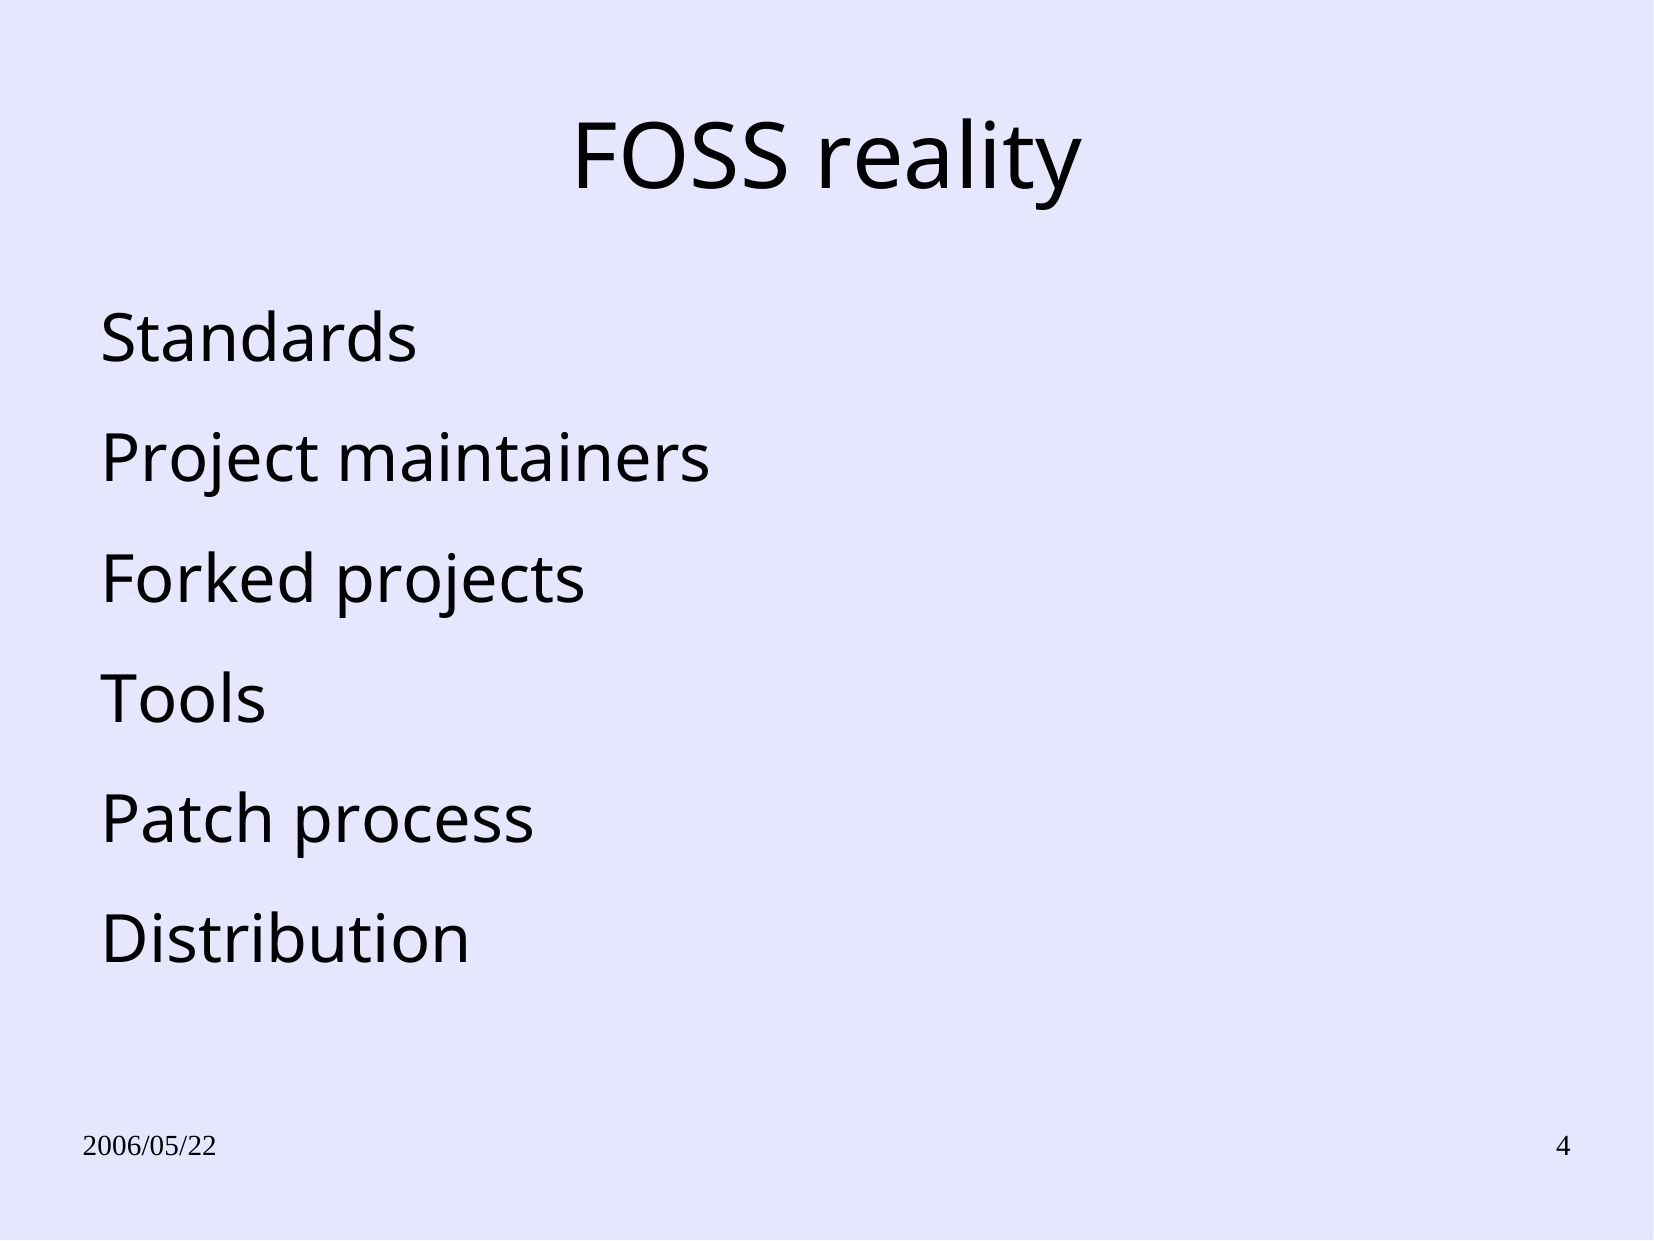

# FOSS reality
Standards
Project maintainers
Forked projects
Tools
Patch process
Distribution
2006/05/22
4